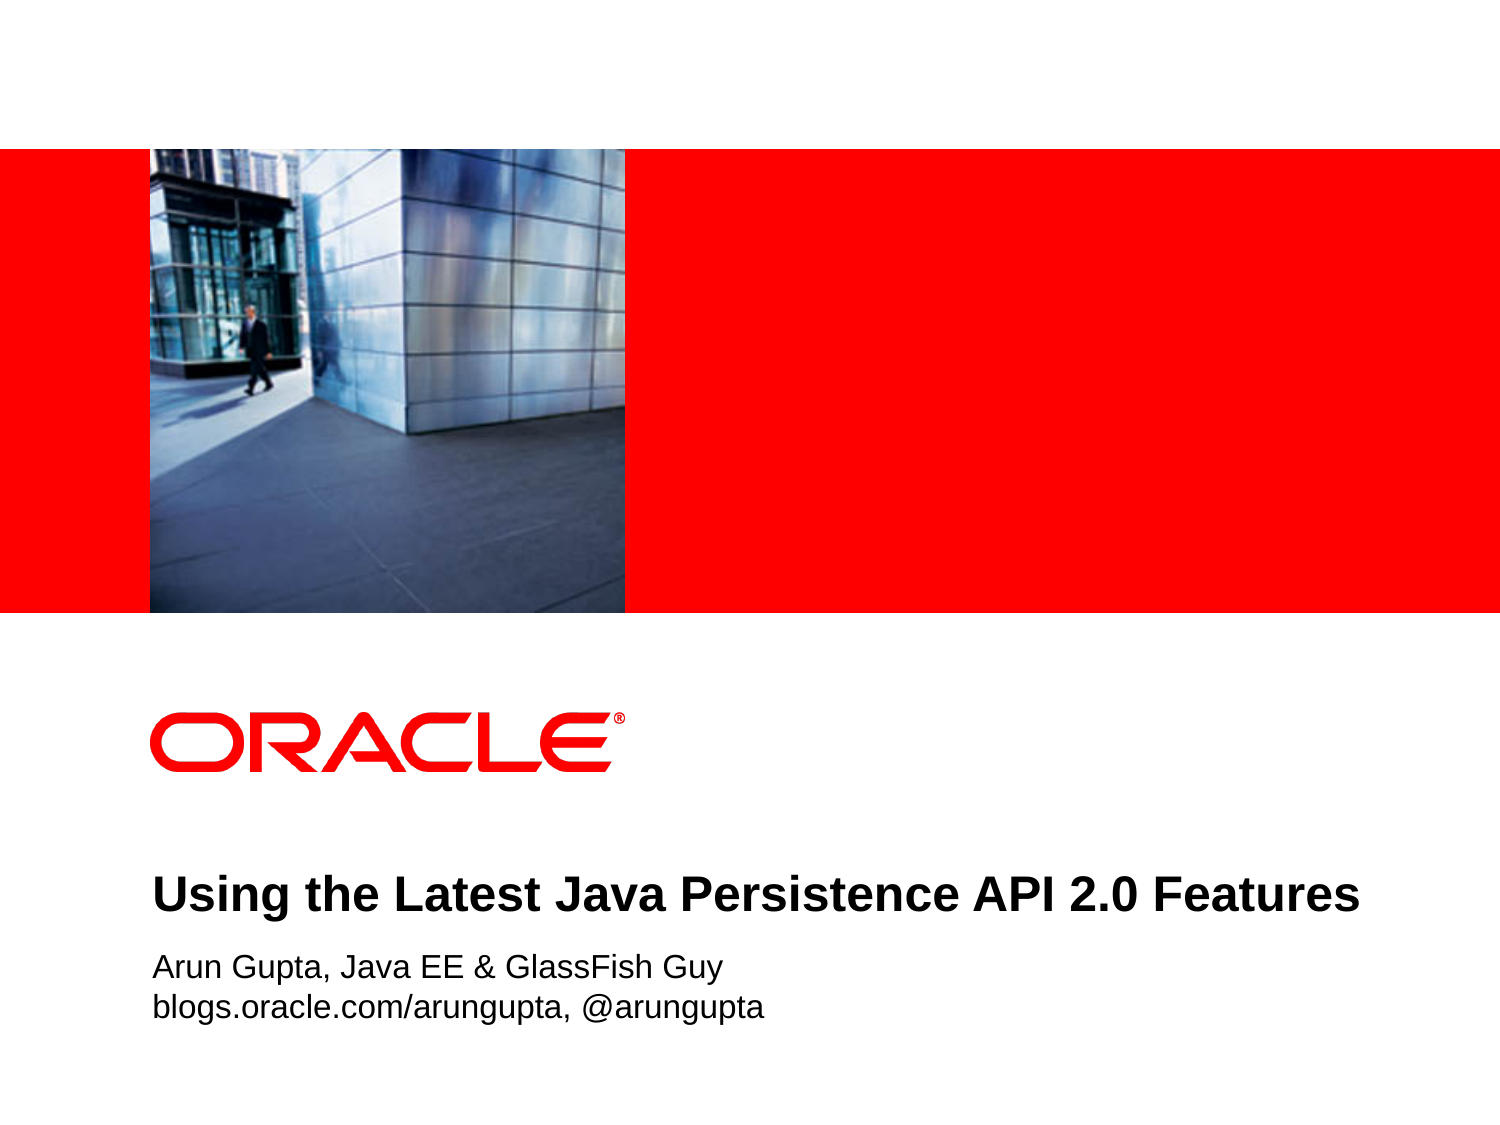

# Using the Latest Java Persistence API 2.0 Features
Arun Gupta, Java EE & GlassFish Guy
blogs.oracle.com/arungupta, @arungupta